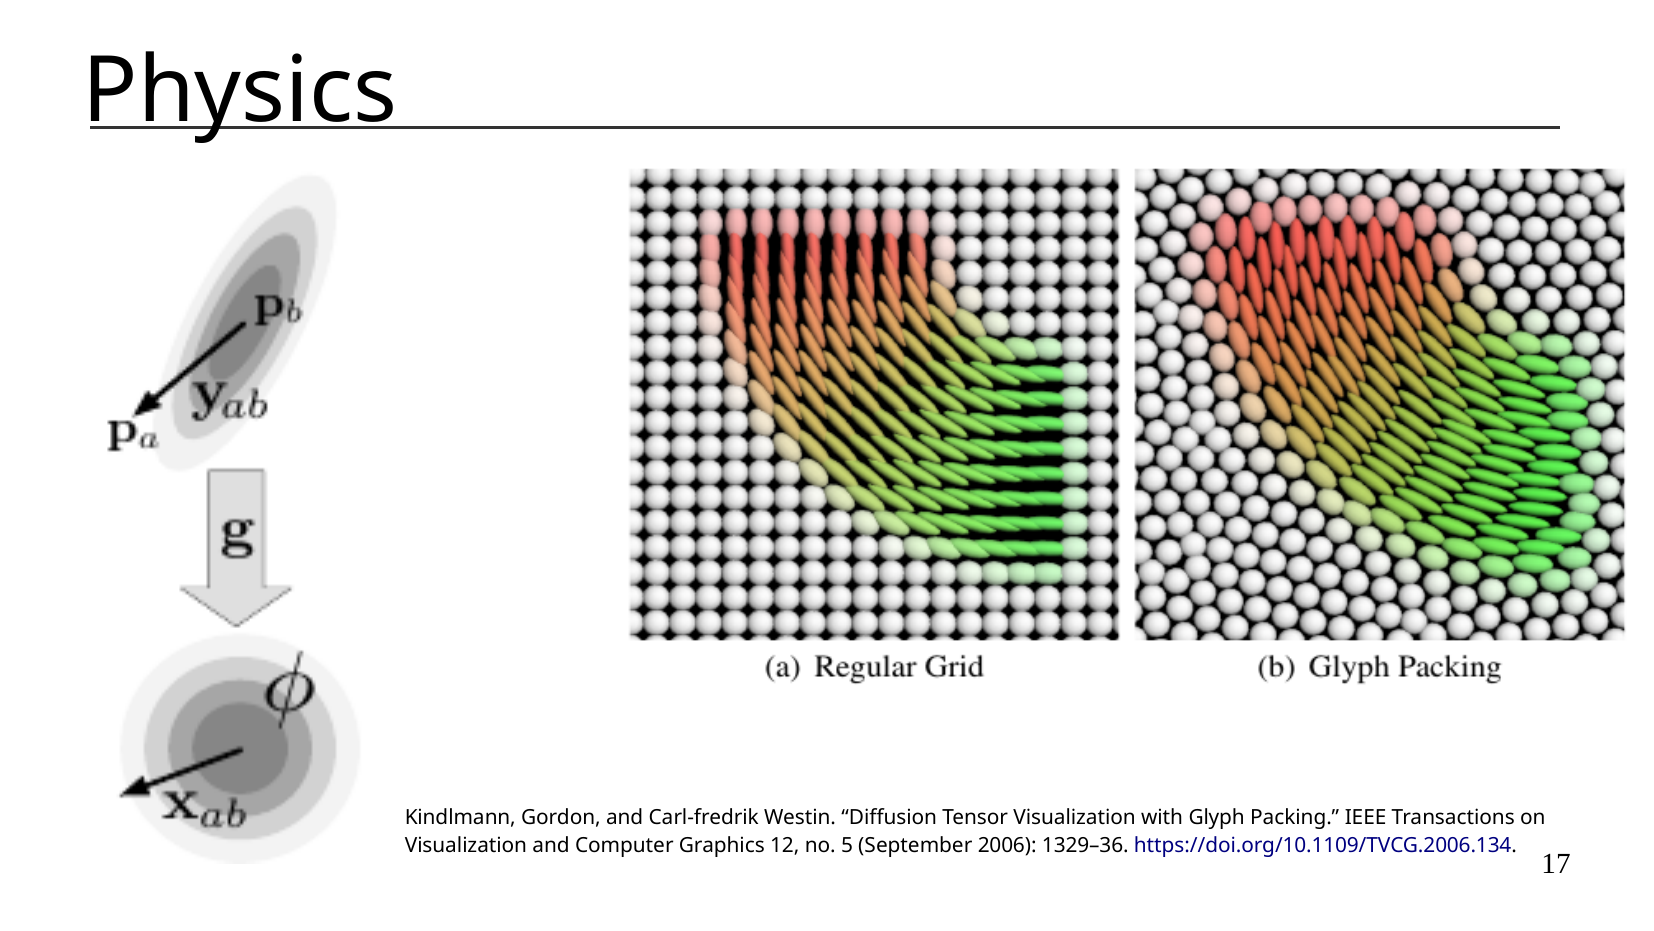

# Physics
Kindlmann, Gordon, and Carl-fredrik Westin. “Diffusion Tensor Visualization with Glyph Packing.” IEEE Transactions on Visualization and Computer Graphics 12, no. 5 (September 2006): 1329–36. https://doi.org/10.1109/TVCG.2006.134.
17